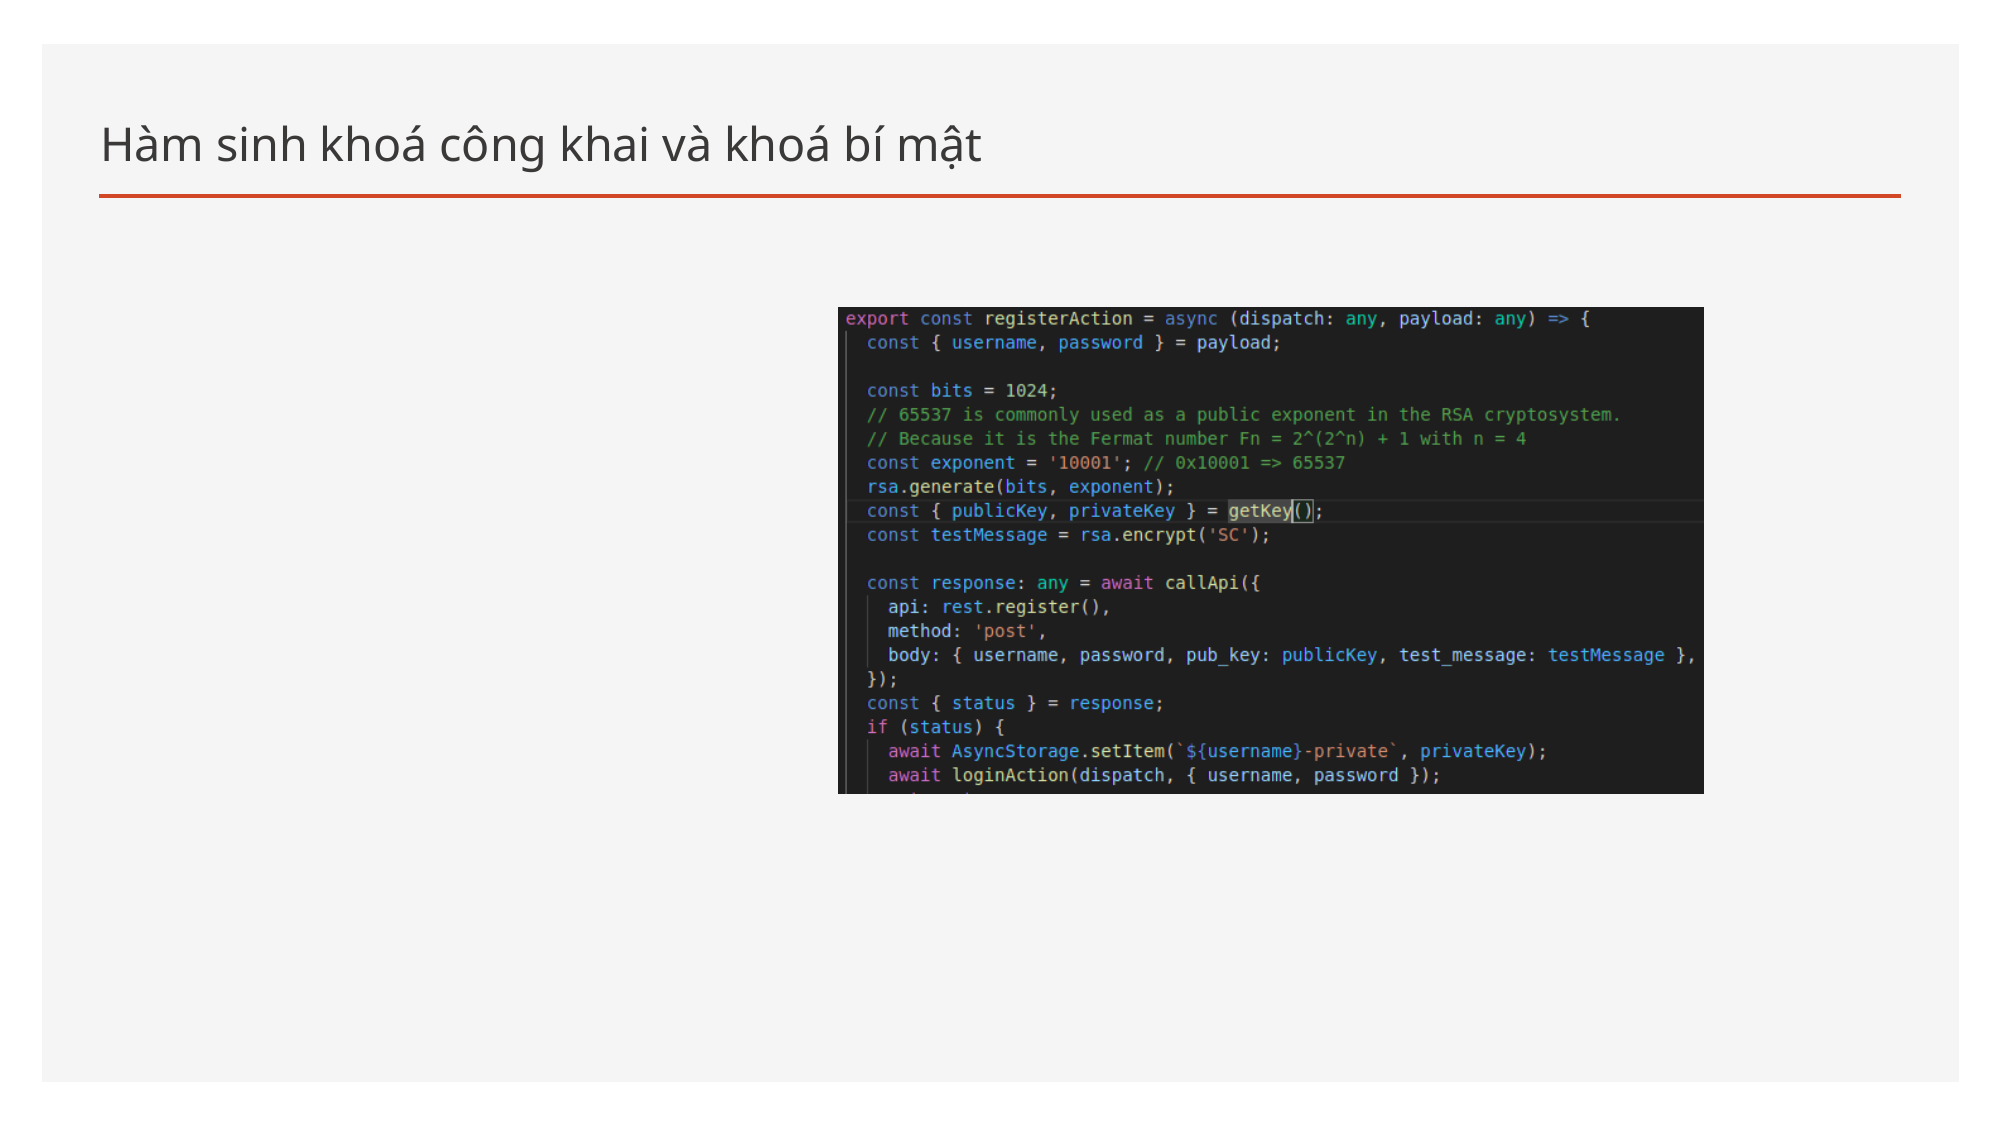

# Hàm sinh khoá công khai và khoá bí mật